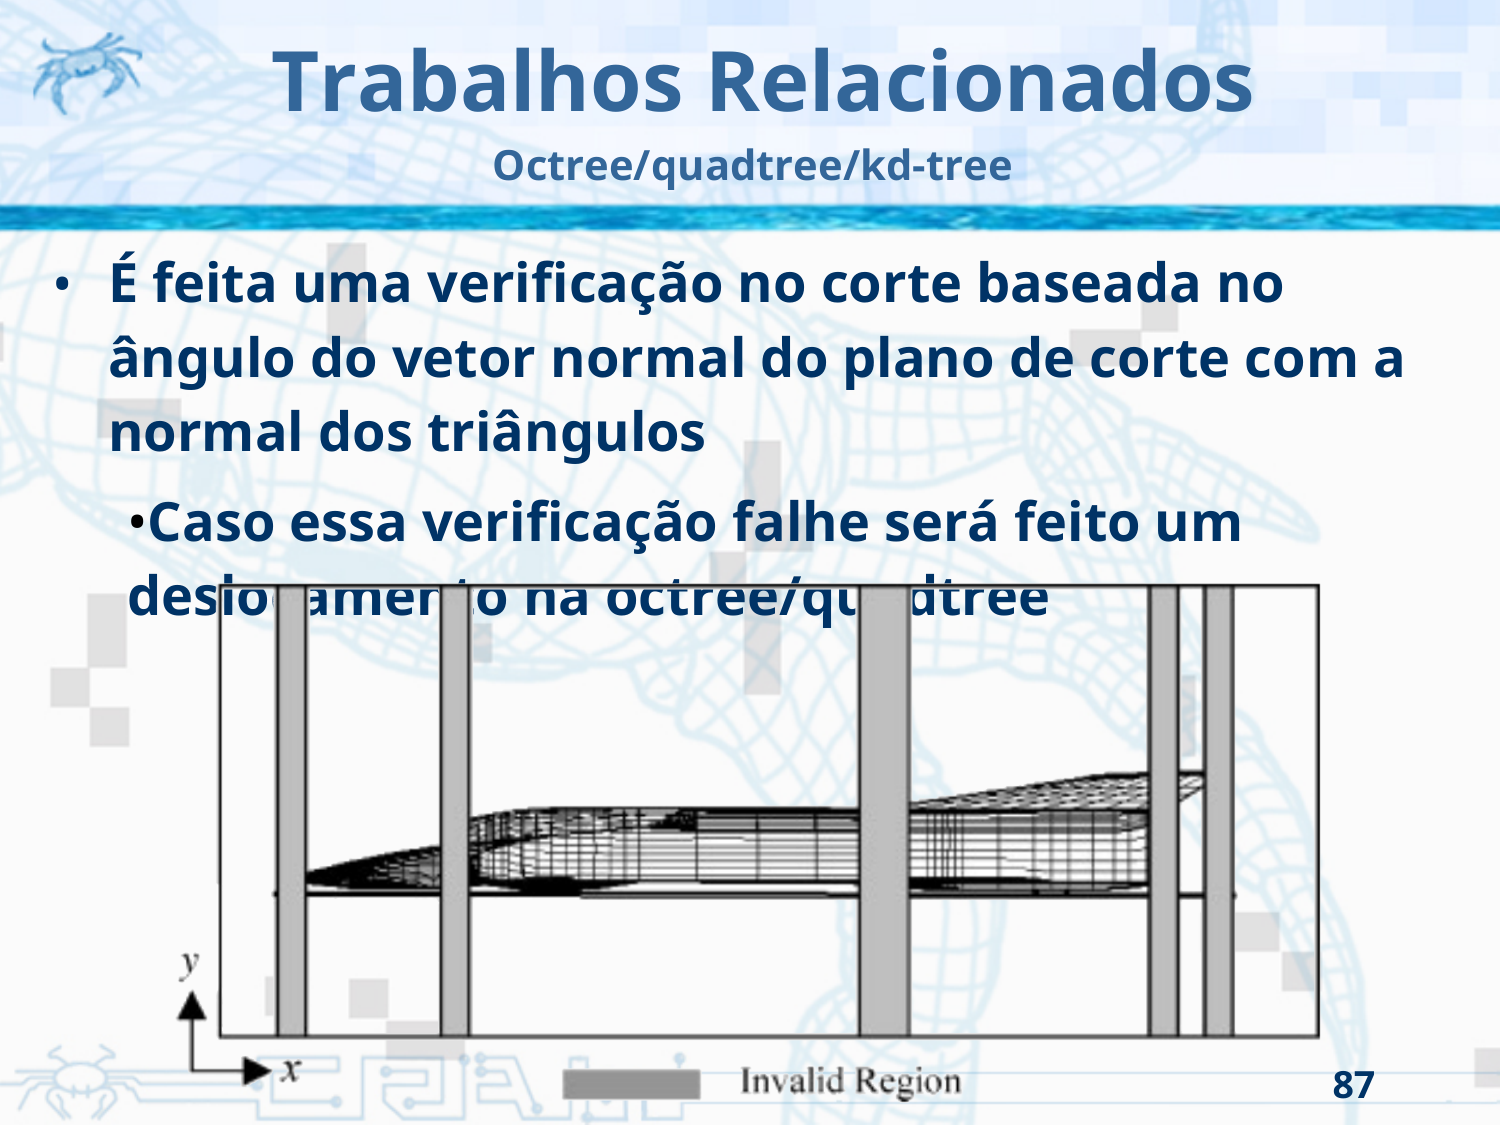

Trabalhos Relacionados
Octree/quadtree/kd-tree
É feita uma verificação no corte baseada no ângulo do vetor normal do plano de corte com a normal dos triângulos
Caso essa verificação falhe será feito um deslocamento na octree/quadtree